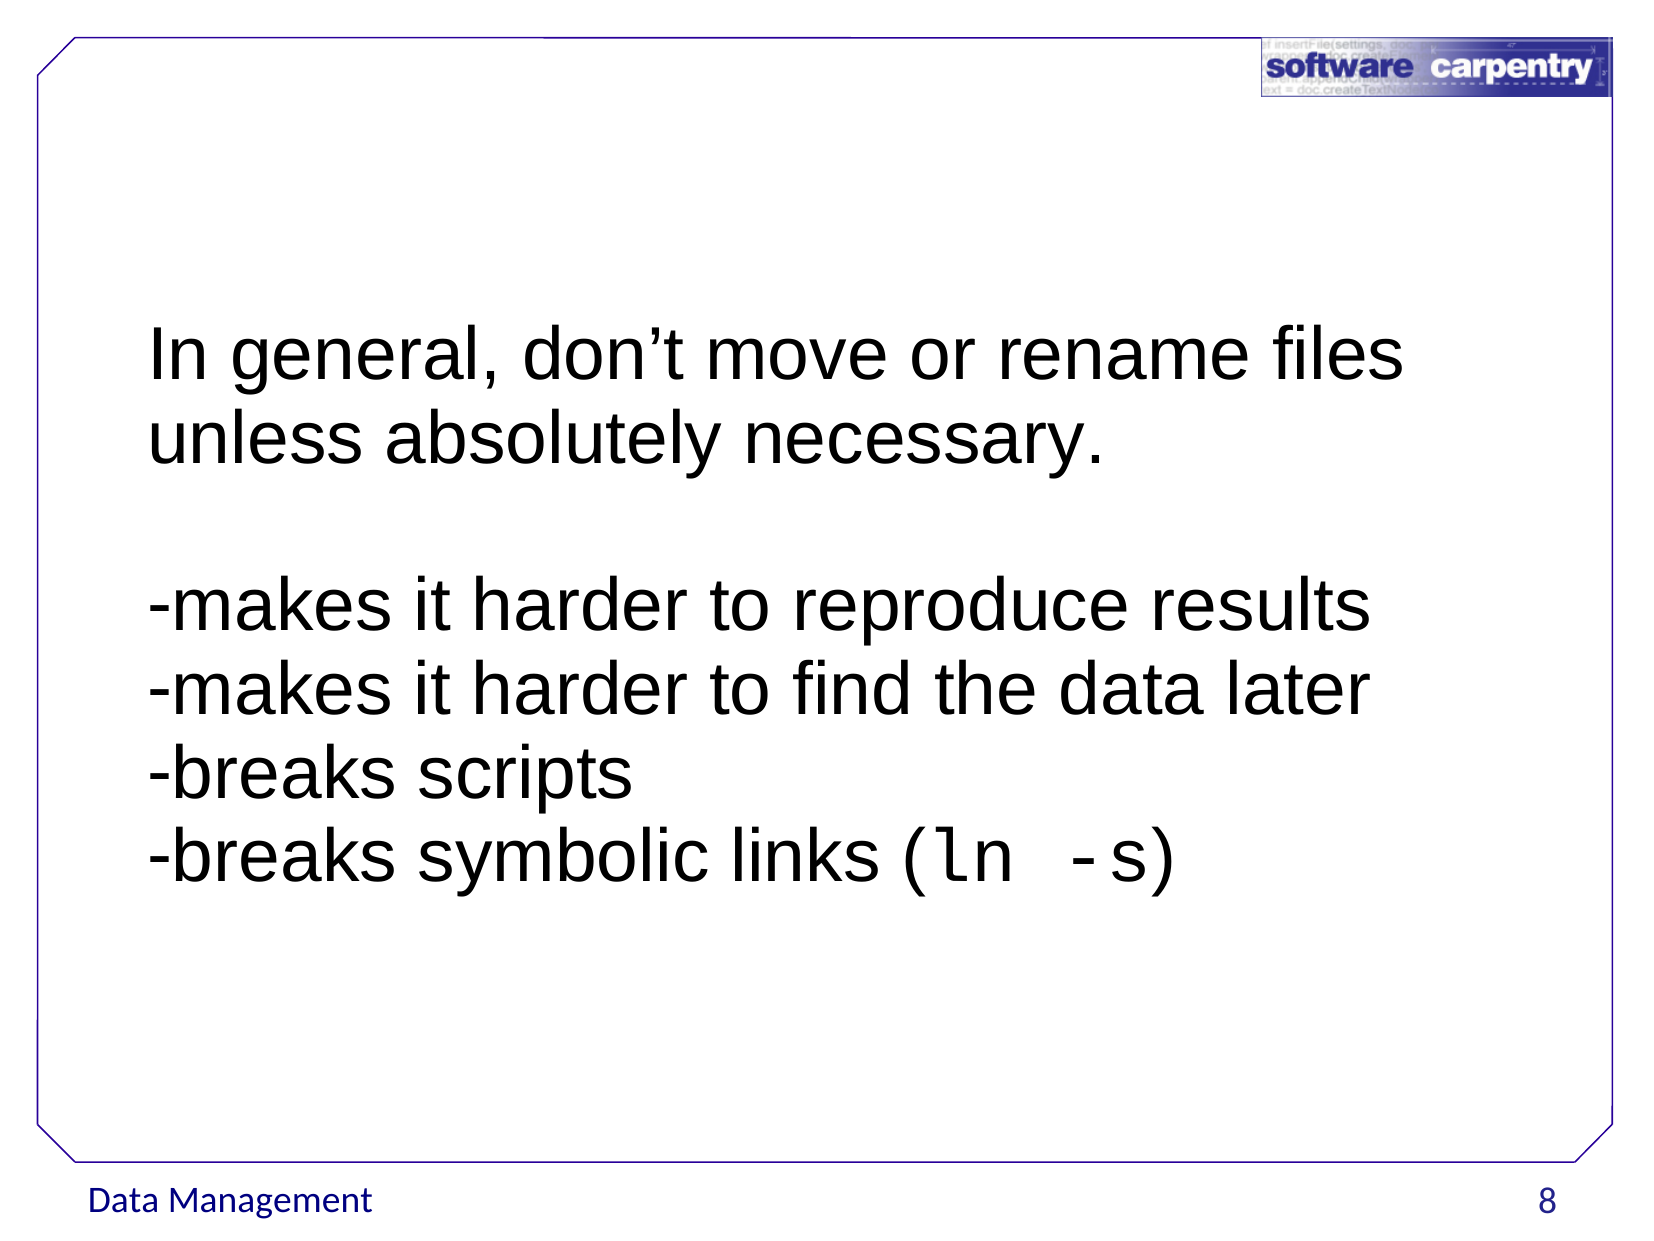

In general, don’t move or rename files unless absolutely necessary.
makes it harder to reproduce results
makes it harder to find the data later
breaks scripts
breaks symbolic links (ln -s)